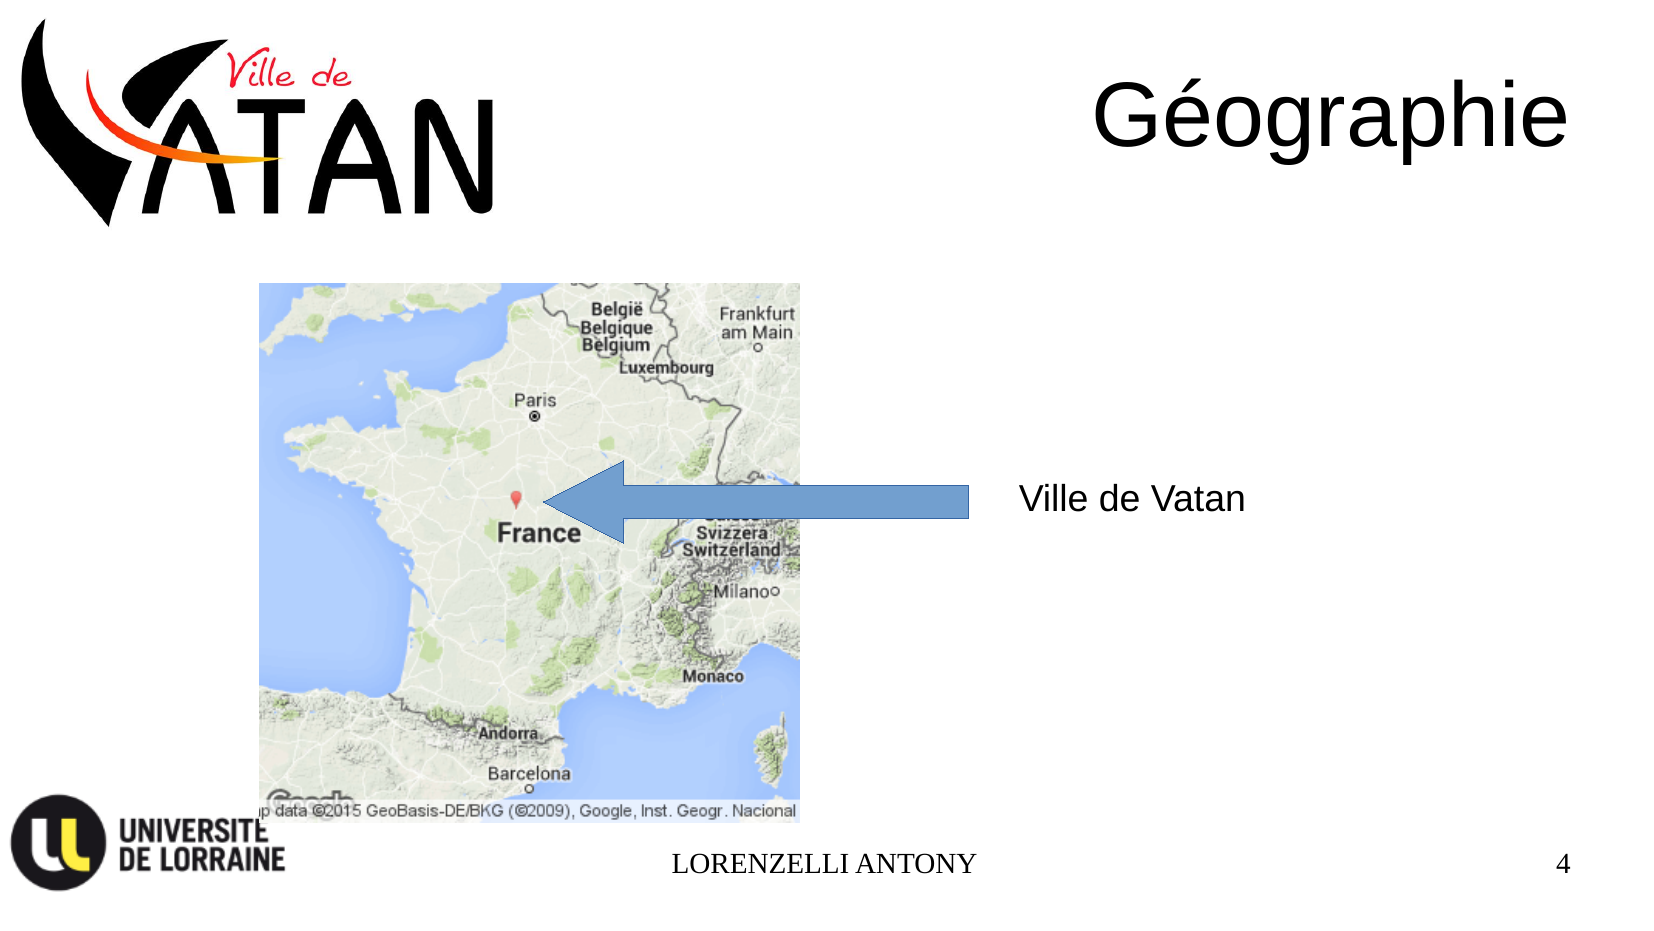

# Géographie
Ville de Vatan
LORENZELLI ANTONY
4